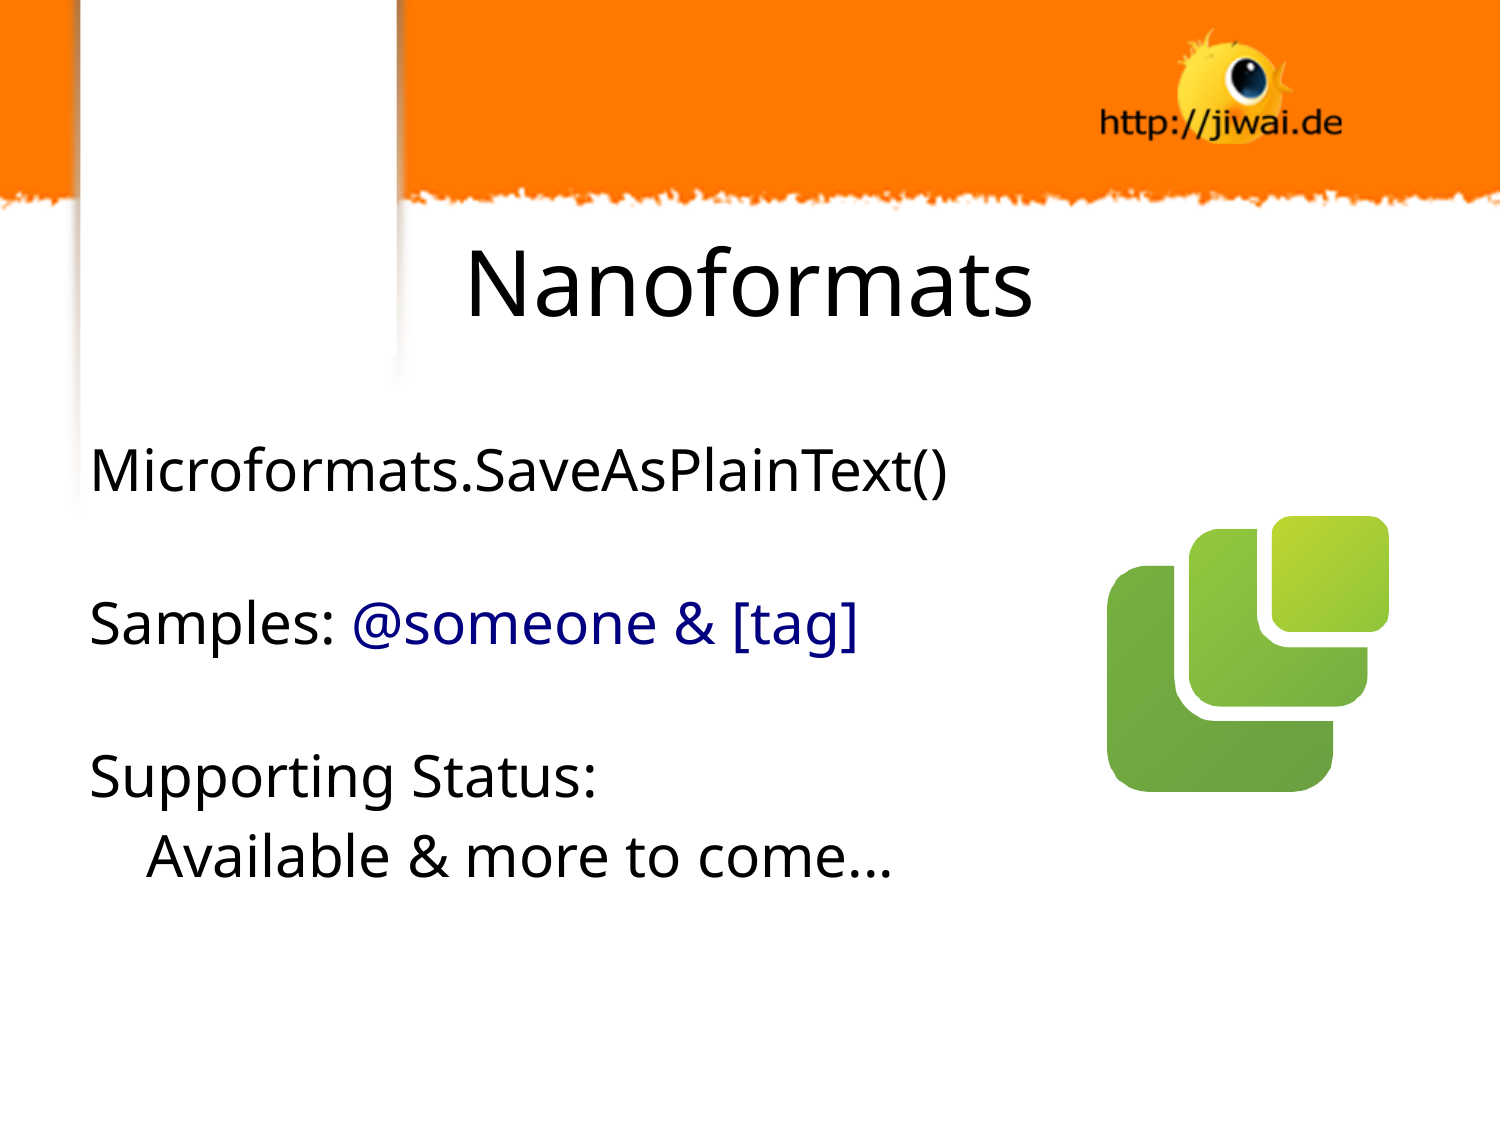

# Nanoformats
Microformats.SaveAsPlainText()
Samples: @someone & [tag]
Supporting Status:
Available & more to come...